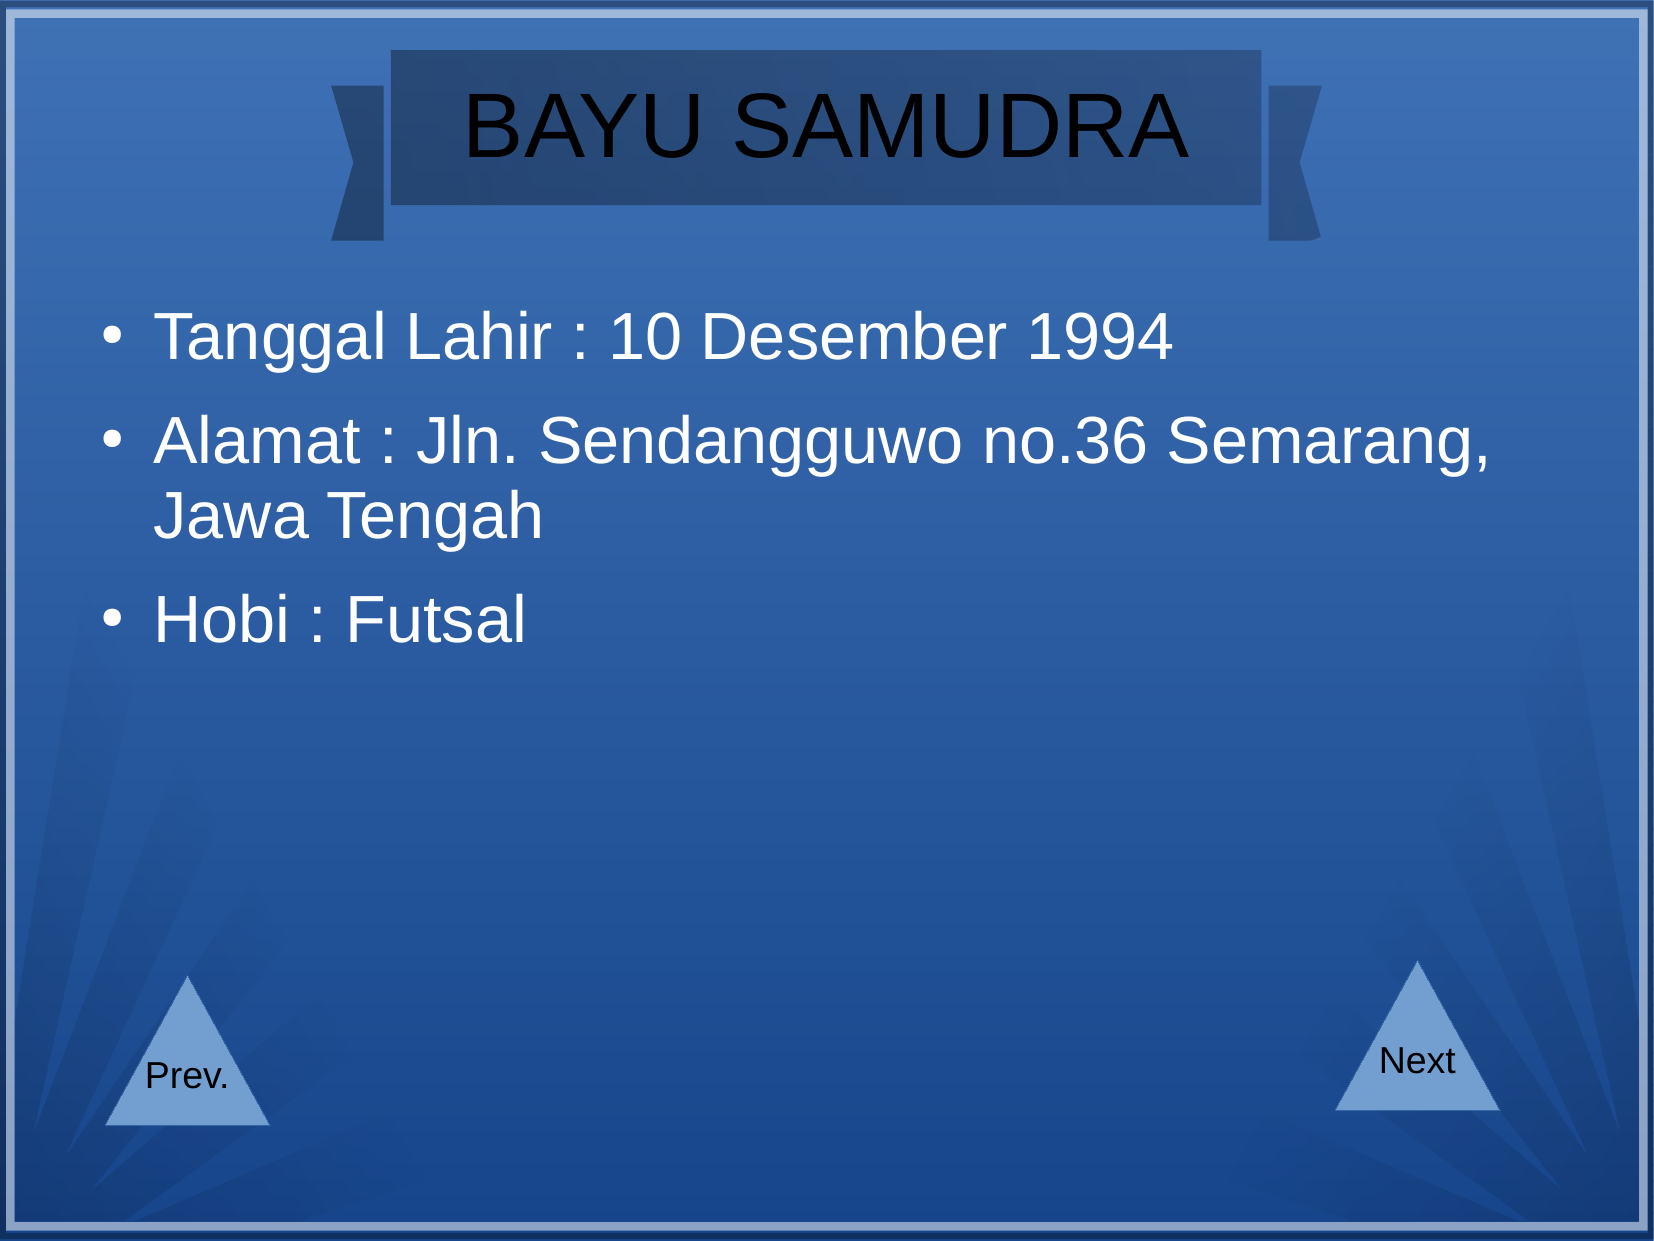

# BAYU SAMUDRA
Tanggal Lahir : 10 Desember 1994
Alamat : Jln. Sendangguwo no.36 Semarang, Jawa Tengah
Hobi : Futsal
Next
Prev.